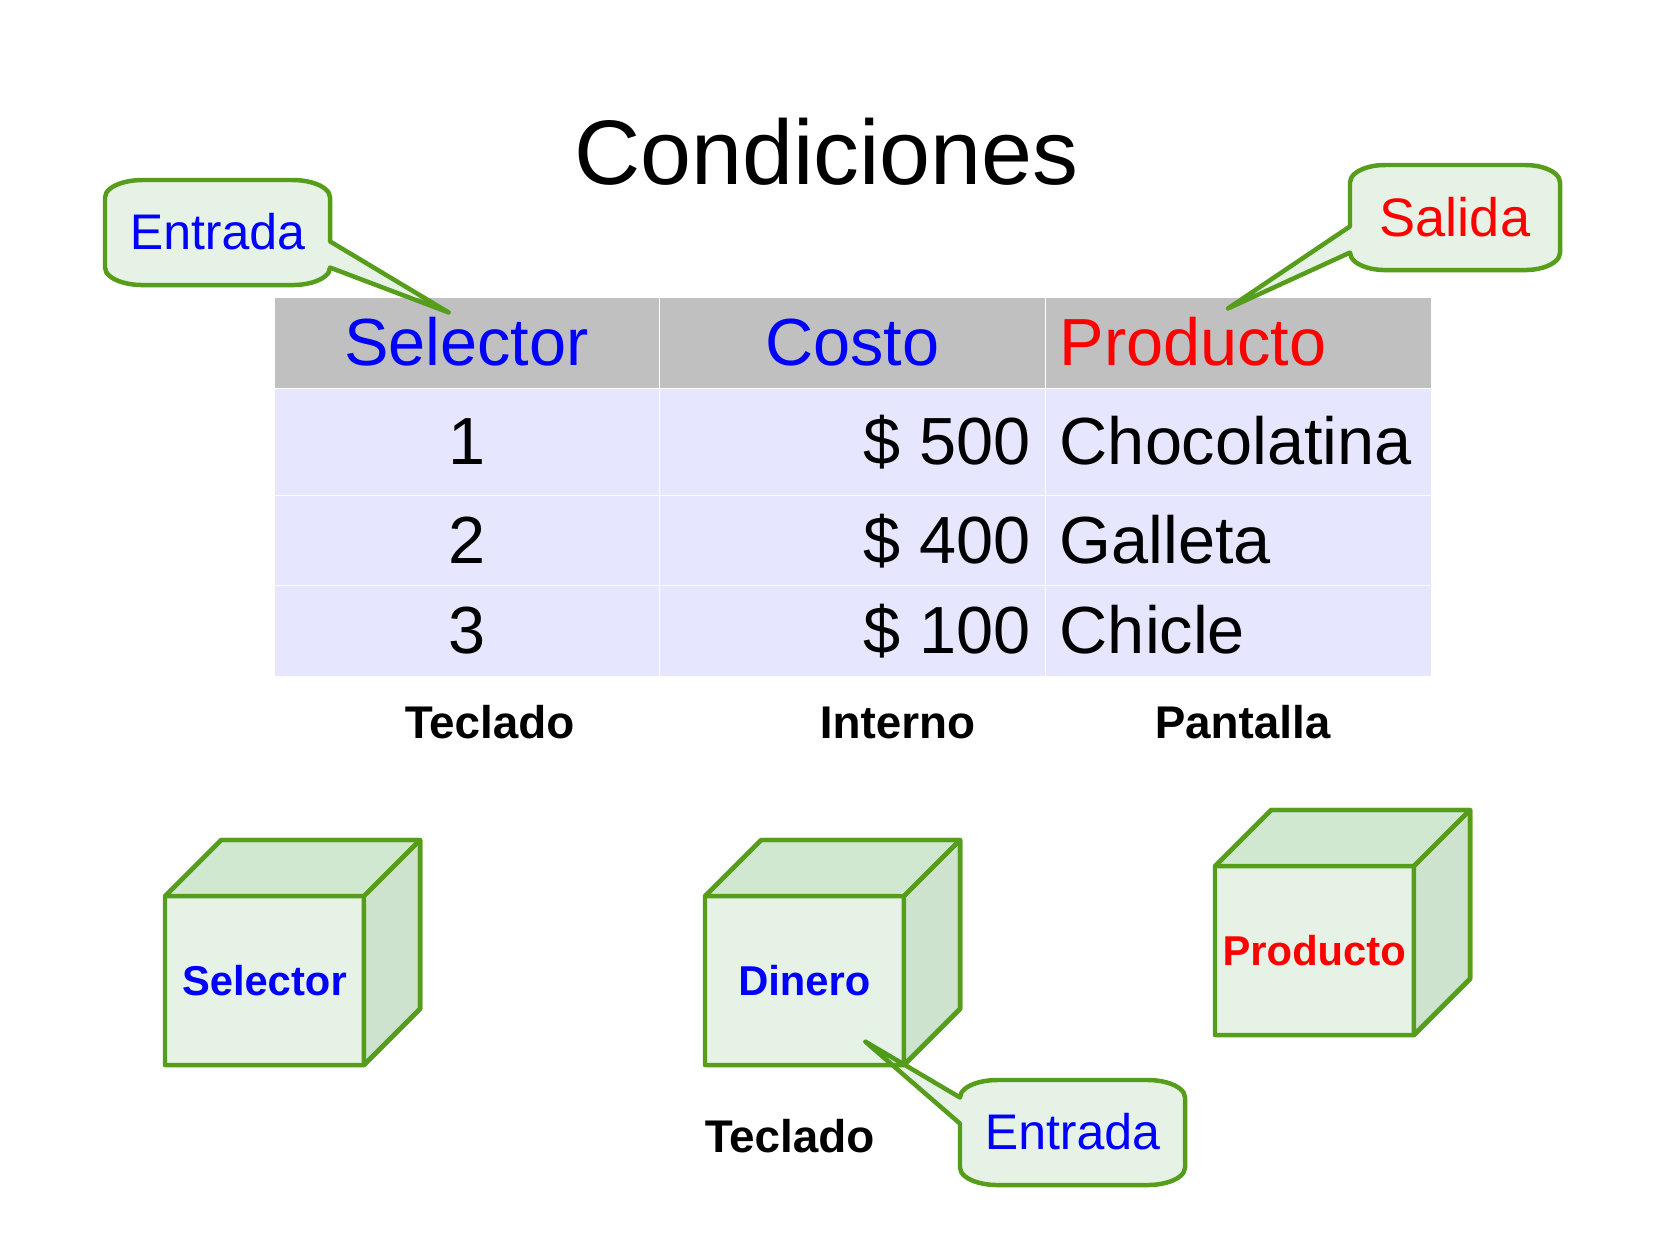

# Condiciones
Salida
Entrada
| Selector | Costo | Producto |
| --- | --- | --- |
| 1 | $ 500 | Chocolatina |
| 2 | $ 400 | Galleta |
| 3 | $ 100 | Chicle |
Teclado
Interno
Pantalla
Producto
Selector
Dinero
Entrada
Teclado